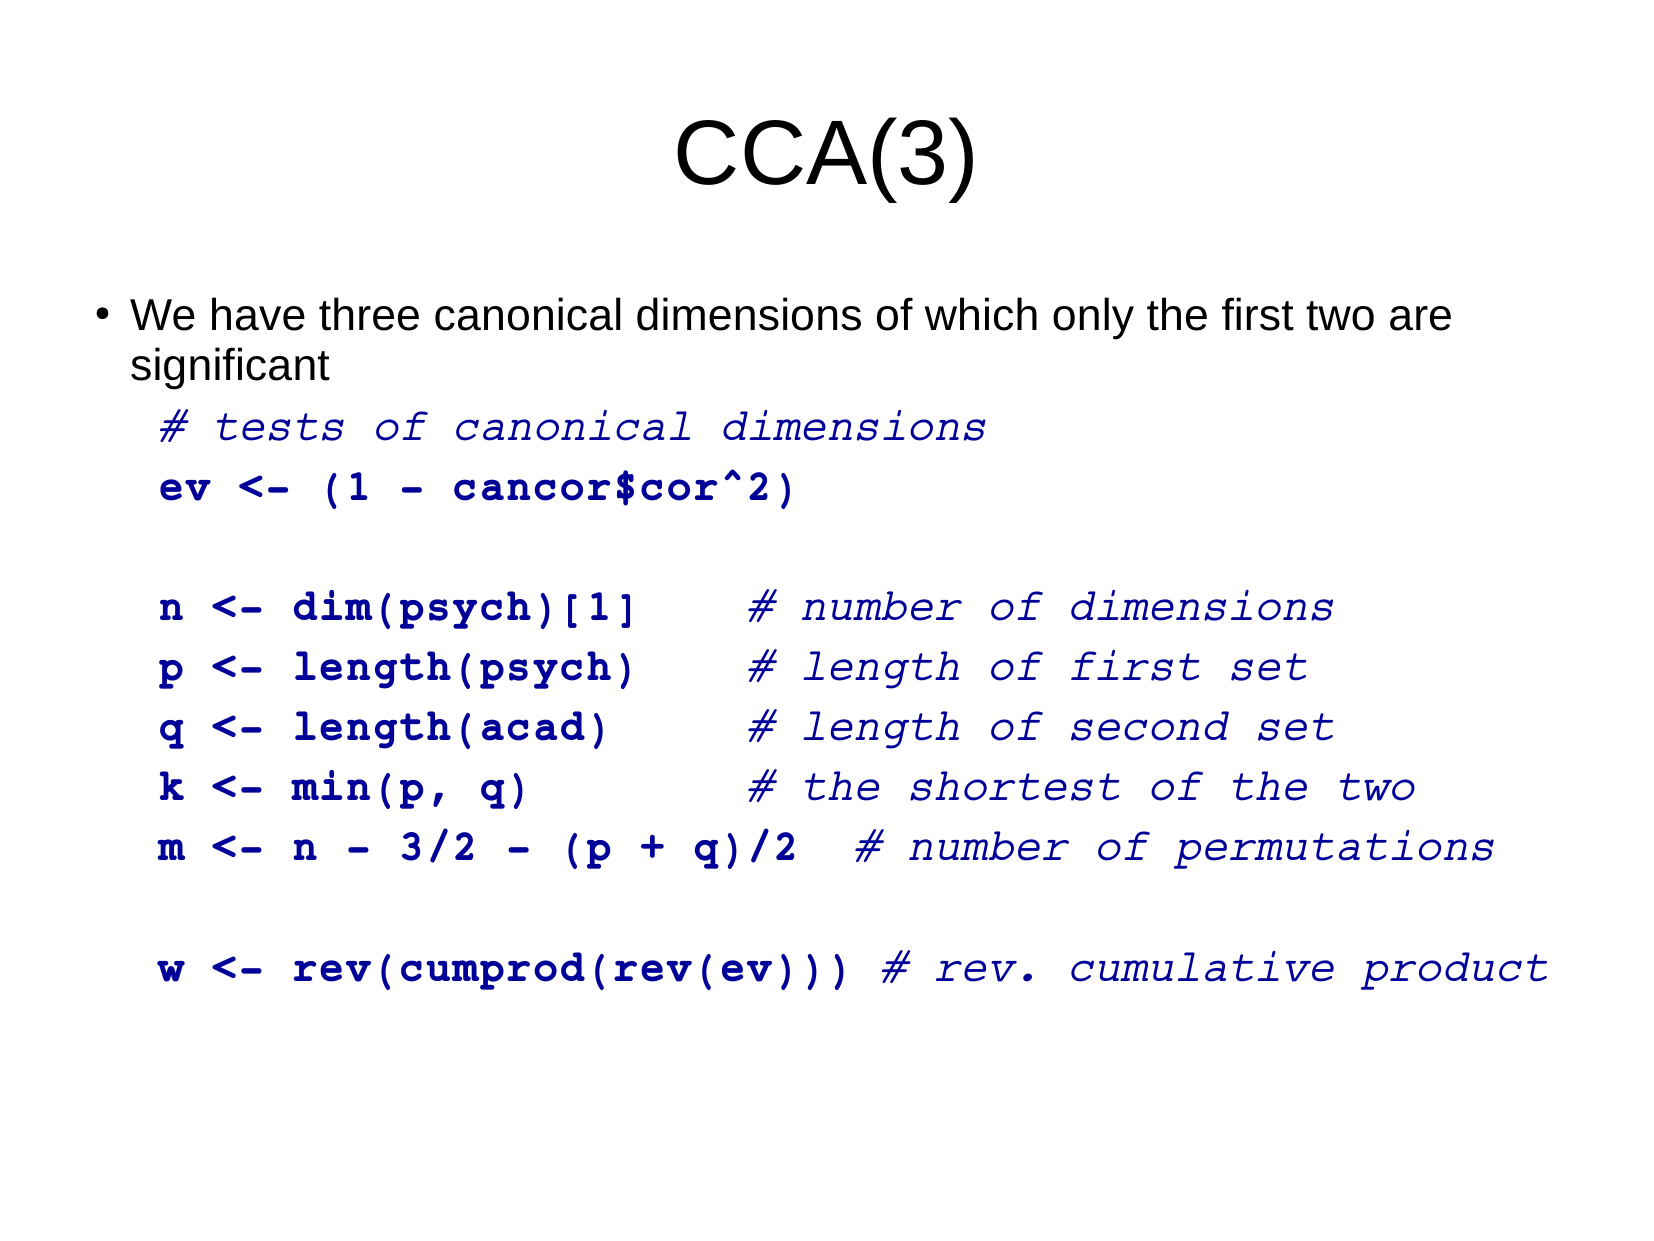

# CCA(3)
We have three canonical dimensions of which only the first two are significant
# tests of canonical dimensions
ev <- (1 - cancor$cor^2)
n <- dim(psych)[1] # number of dimensions
p <- length(psych) # length of first set
q <- length(acad) # length of second set
k <- min(p, q) # the shortest of the two
m <- n - 3/2 - (p + q)/2 # number of permutations
w <- rev(cumprod(rev(ev))) # rev. cumulative product